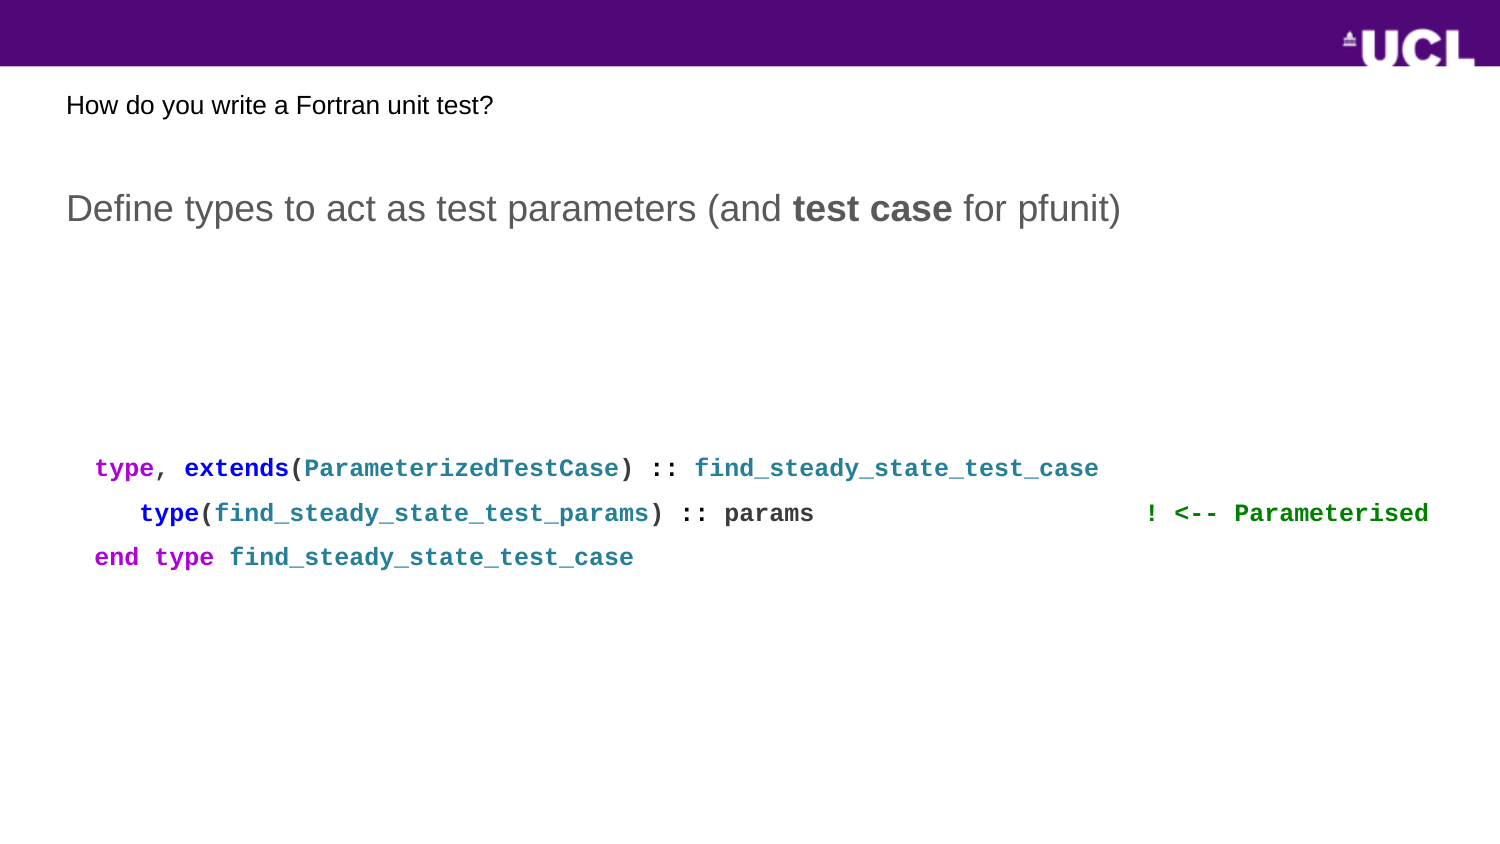

# How do you write a Fortran unit test?
Define types to act as test parameters (and test case for pfunit)
type, extends(ParameterizedTestCase) :: find_steady_state_test_case
 type(find_steady_state_test_params) :: params ! <-- Parameterised
end type find_steady_state_test_case